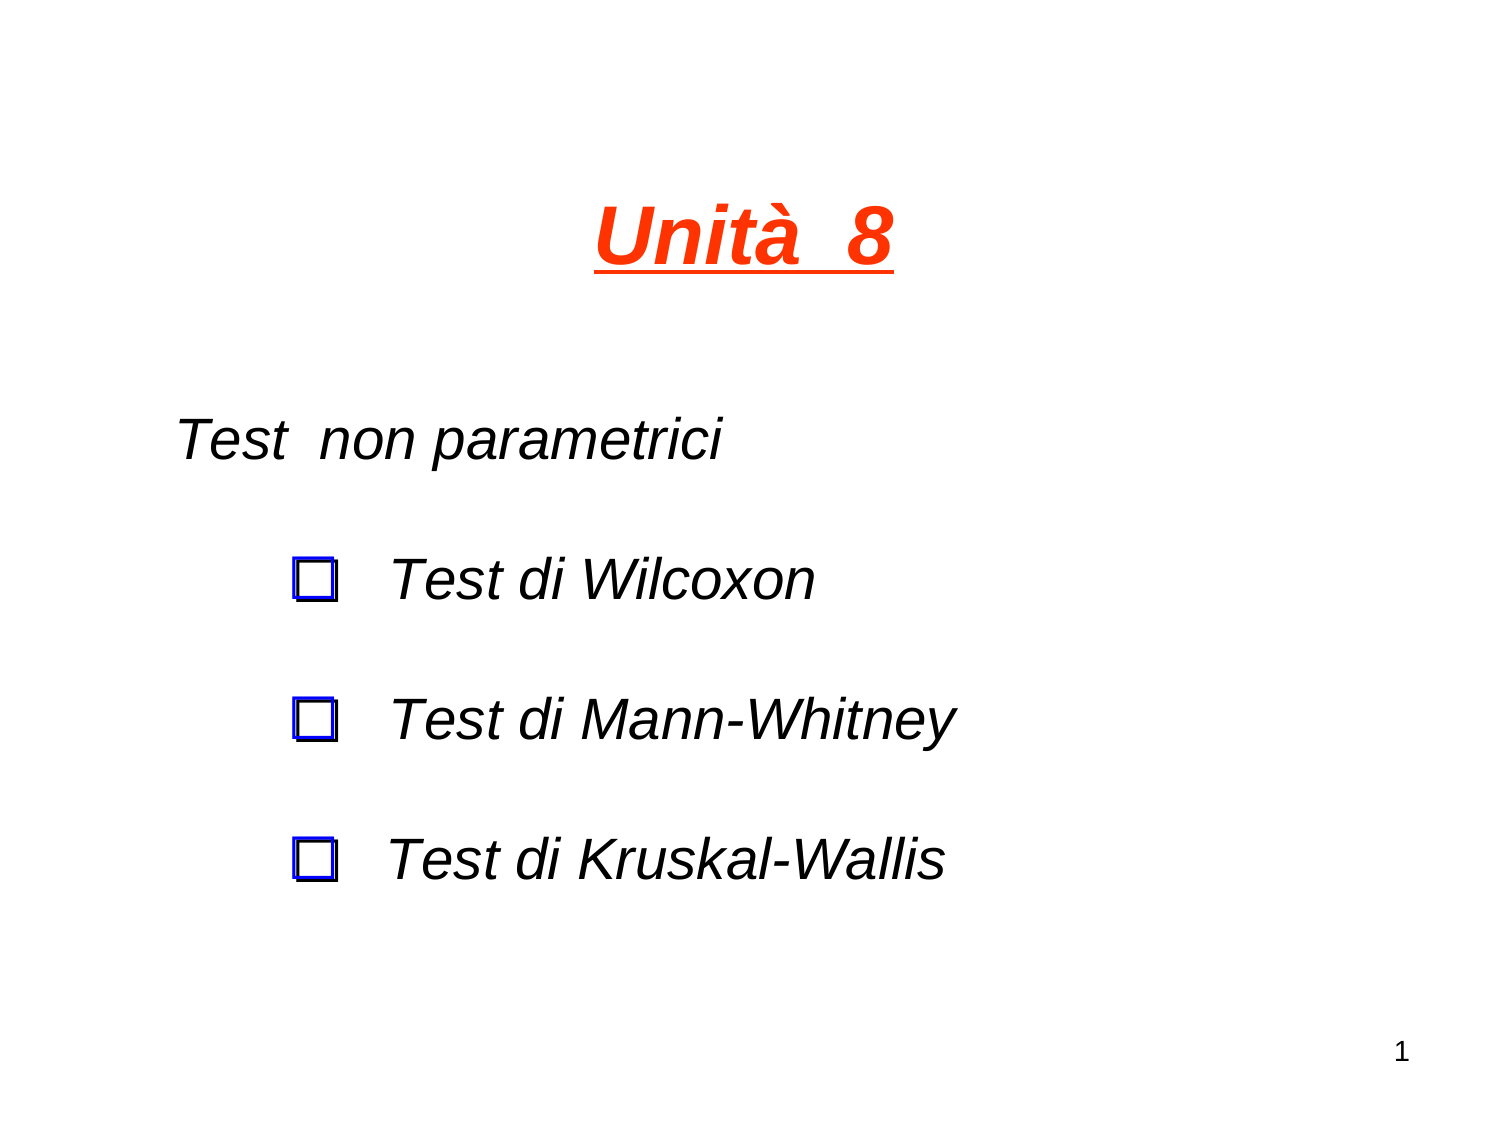

# Unità 8
Test non parametrici
 ☐ Test di Wilcoxon
 ☐ Test di Mann-Whitney
 ☐ Test di Kruskal-Wallis